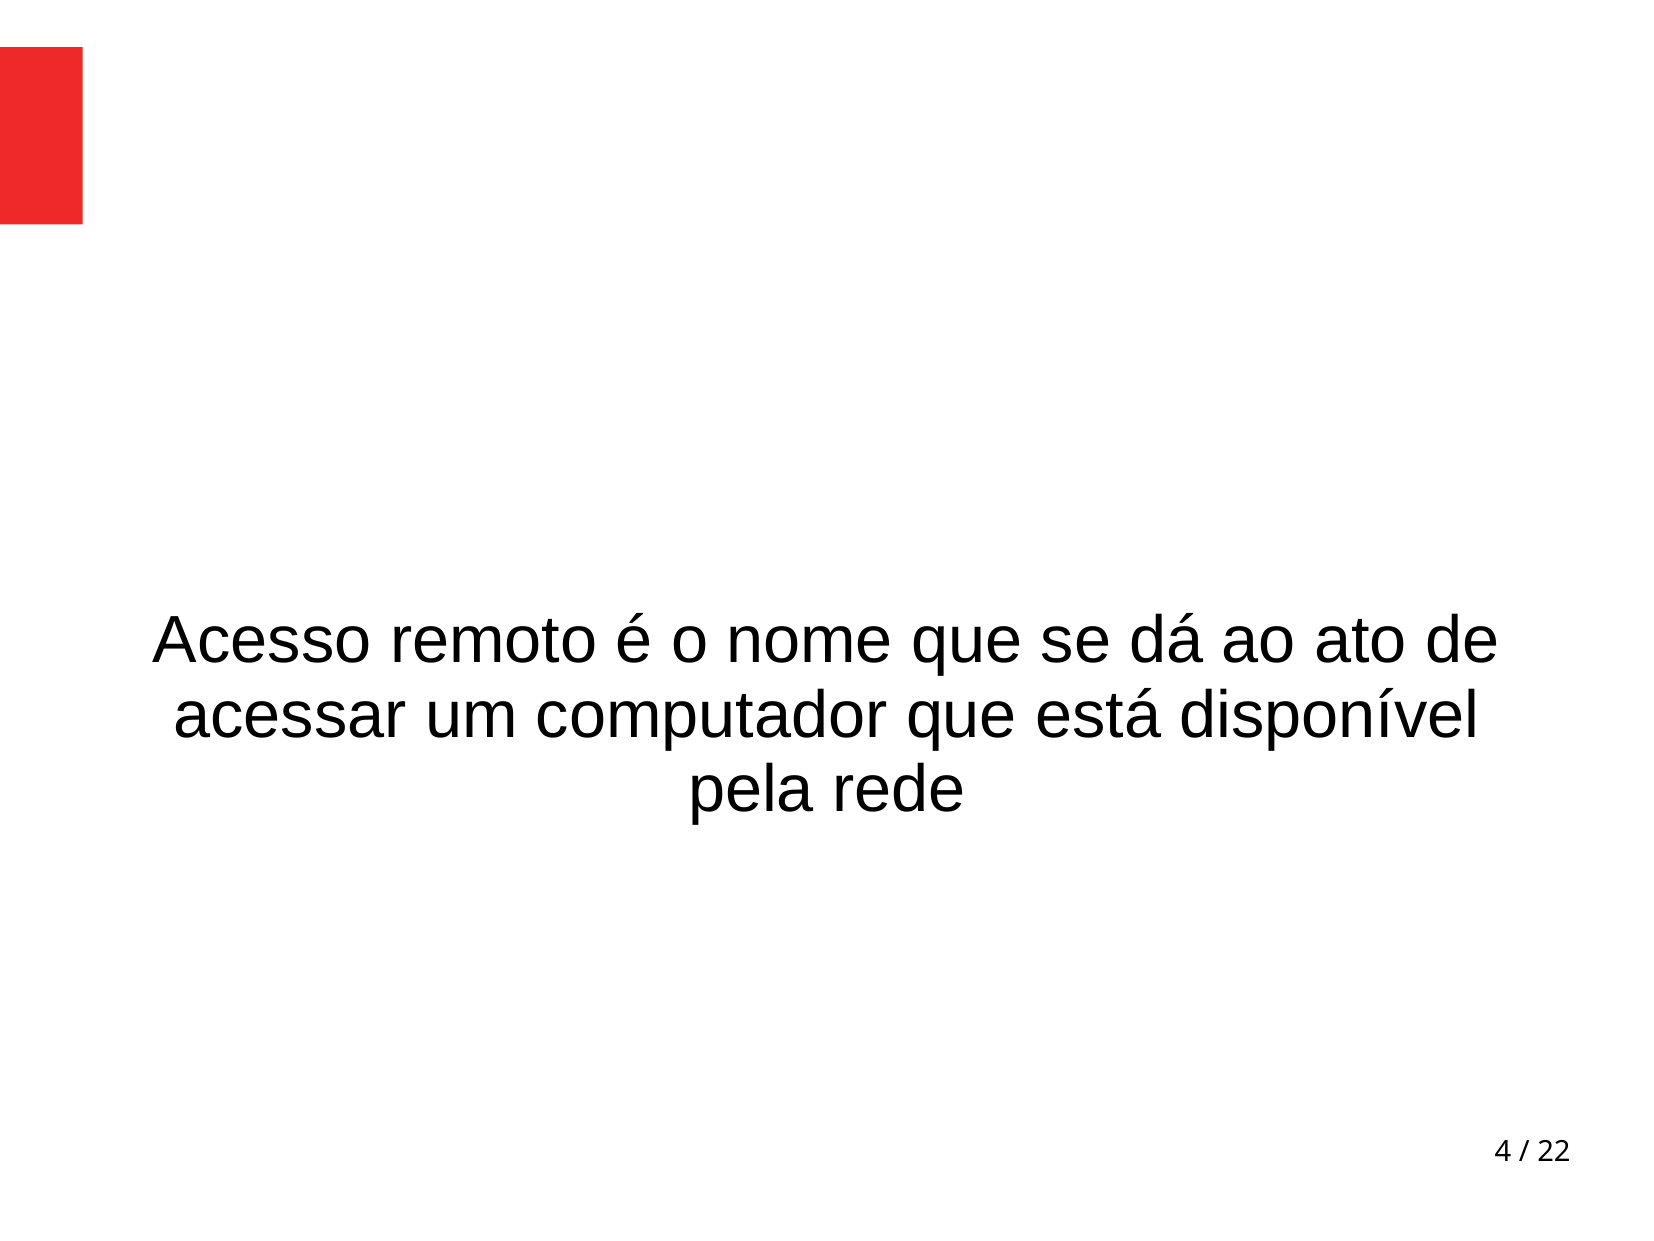

#
Acesso remoto é o nome que se dá ao ato de acessar um computador que está disponível pela rede
4